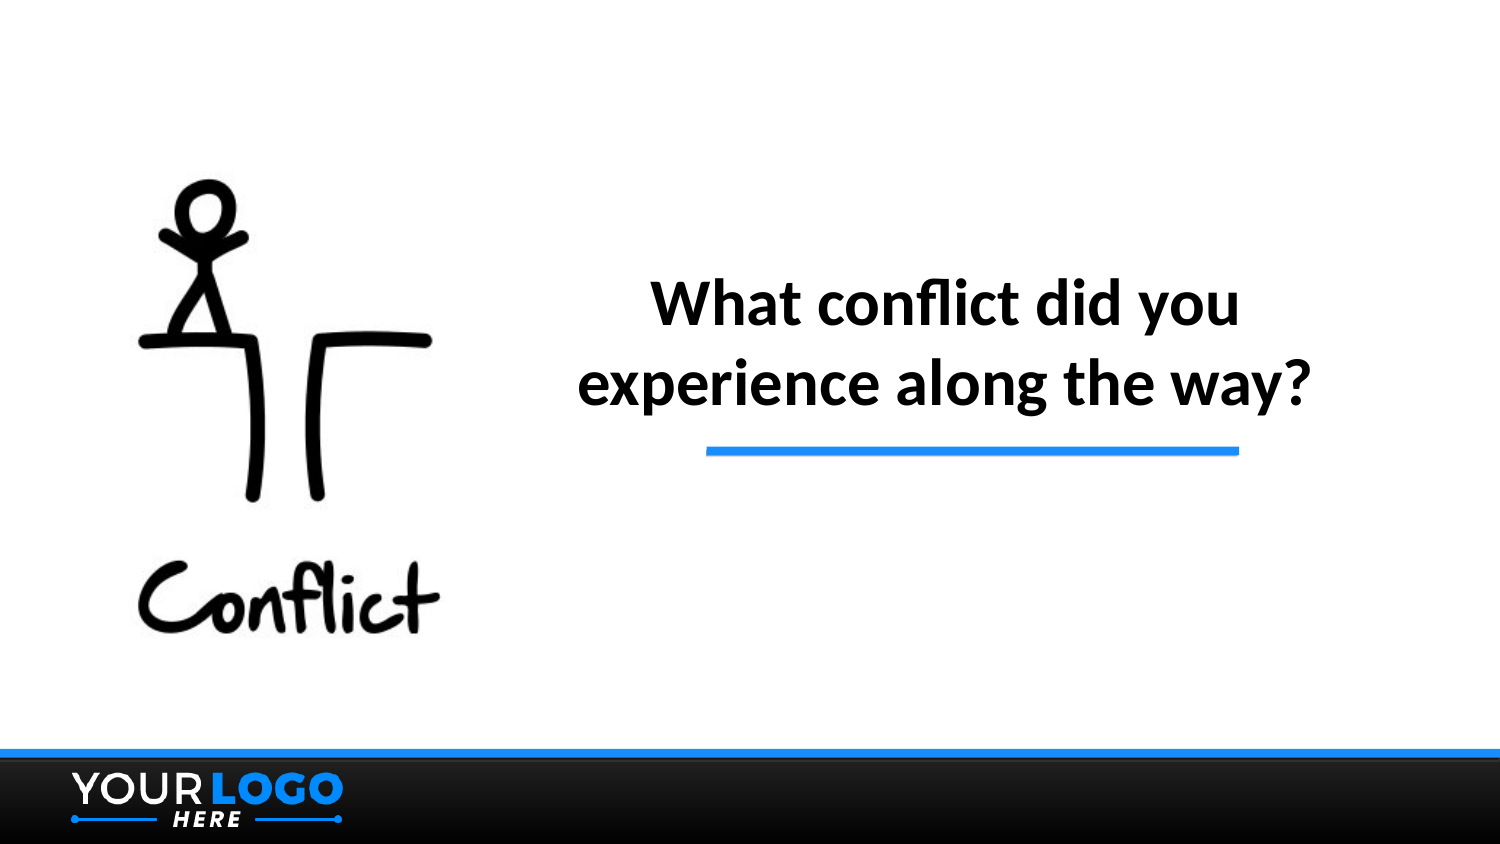

What conflict did you experience along the way?